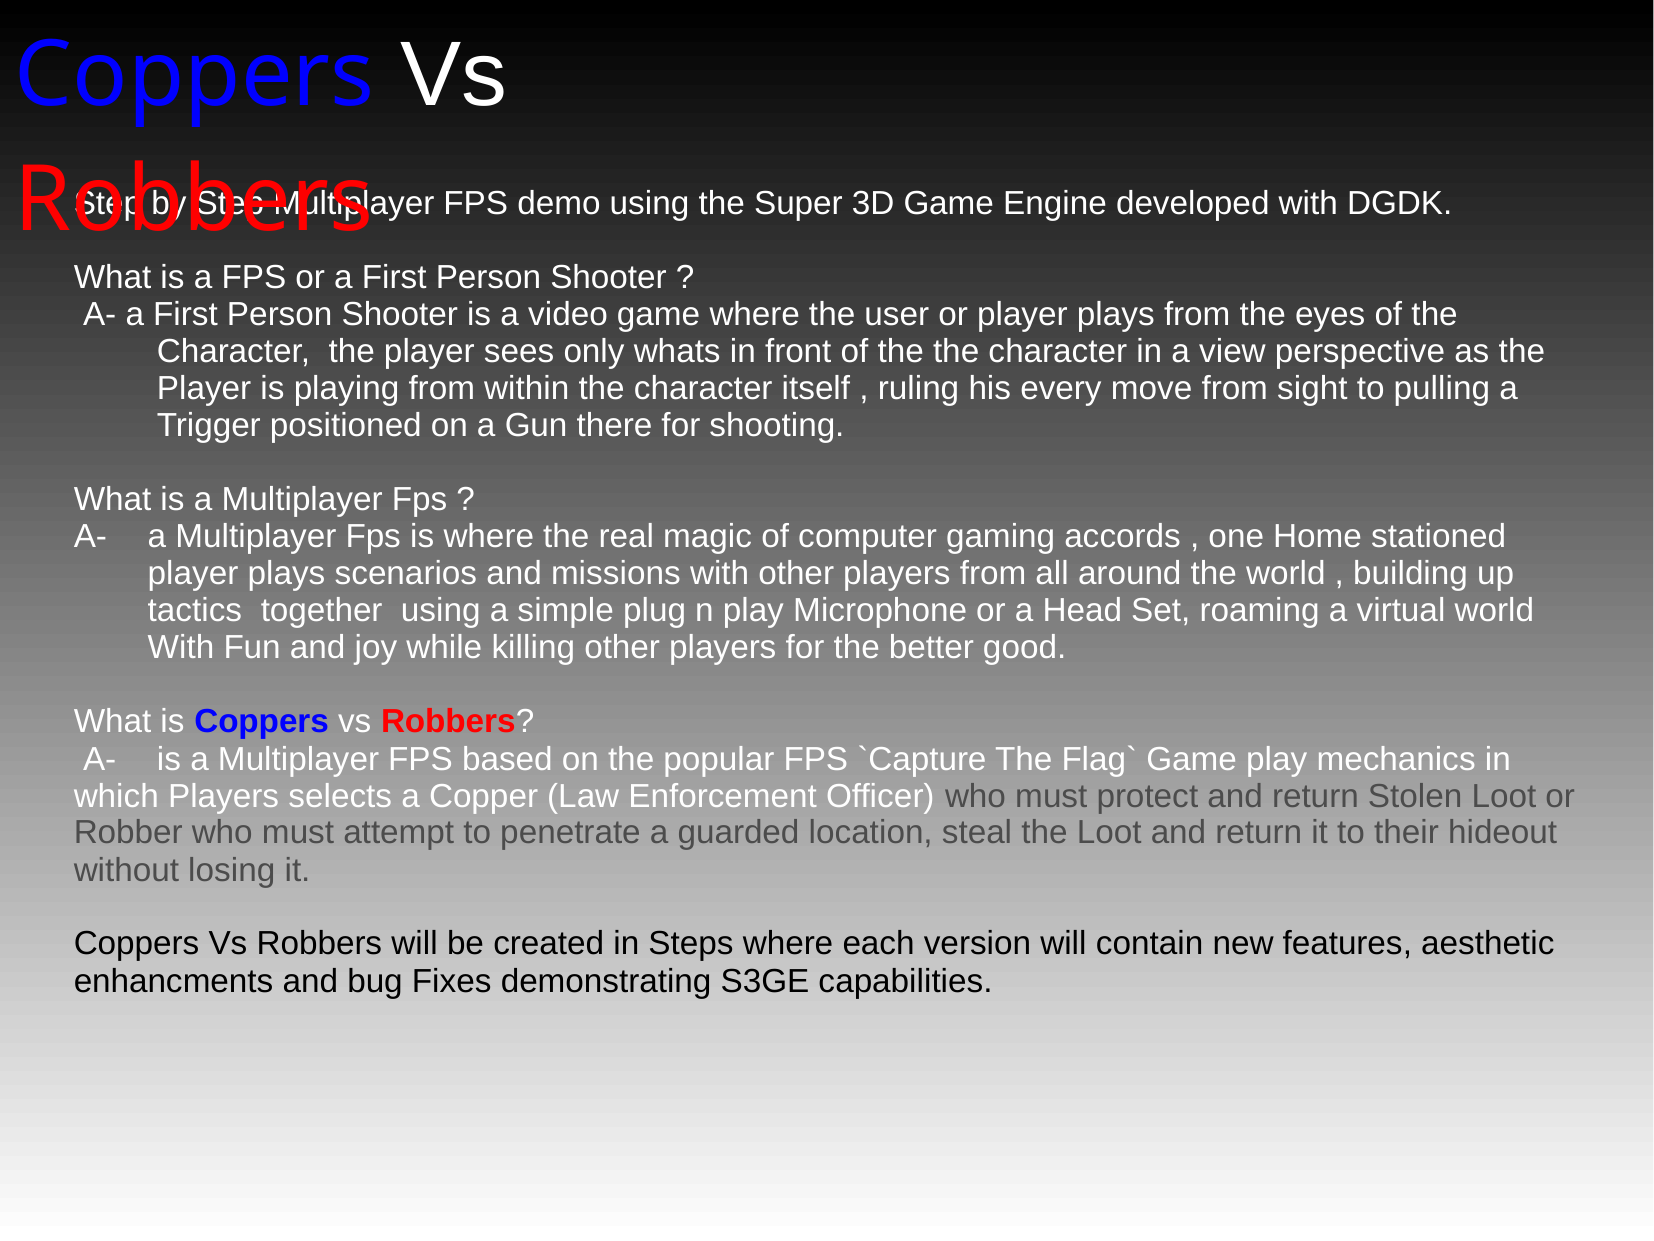

Coppers Vs Robbers
Step by Step Multiplayer FPS demo using the Super 3D Game Engine developed with DGDK.
What is a FPS or a First Person Shooter ?
 A- a First Person Shooter is a video game where the user or player plays from the eyes of the
 	 Character, the player sees only whats in front of the the character in a view perspective as the
	 Player is playing from within the character itself , ruling his every move from sight to pulling a
	 Trigger positioned on a Gun there for shooting.
What is a Multiplayer Fps ?
A-	a Multiplayer Fps is where the real magic of computer gaming accords , one Home stationed 		player plays scenarios and missions with other players from all around the world , building up 		tactics together using a simple plug n play Microphone or a Head Set, roaming a virtual world
	With Fun and joy while killing other players for the better good.
What is Coppers vs Robbers?
 A-	 is a Multiplayer FPS based on the popular FPS `Capture The Flag` Game play mechanics in which Players selects a Copper (Law Enforcement Officer) who must protect and return Stolen Loot or Robber who must attempt to penetrate a guarded location, steal the Loot and return it to their hideout without losing it.
Coppers Vs Robbers will be created in Steps where each version will contain new features, aesthetic enhancments and bug Fixes demonstrating S3GE capabilities.